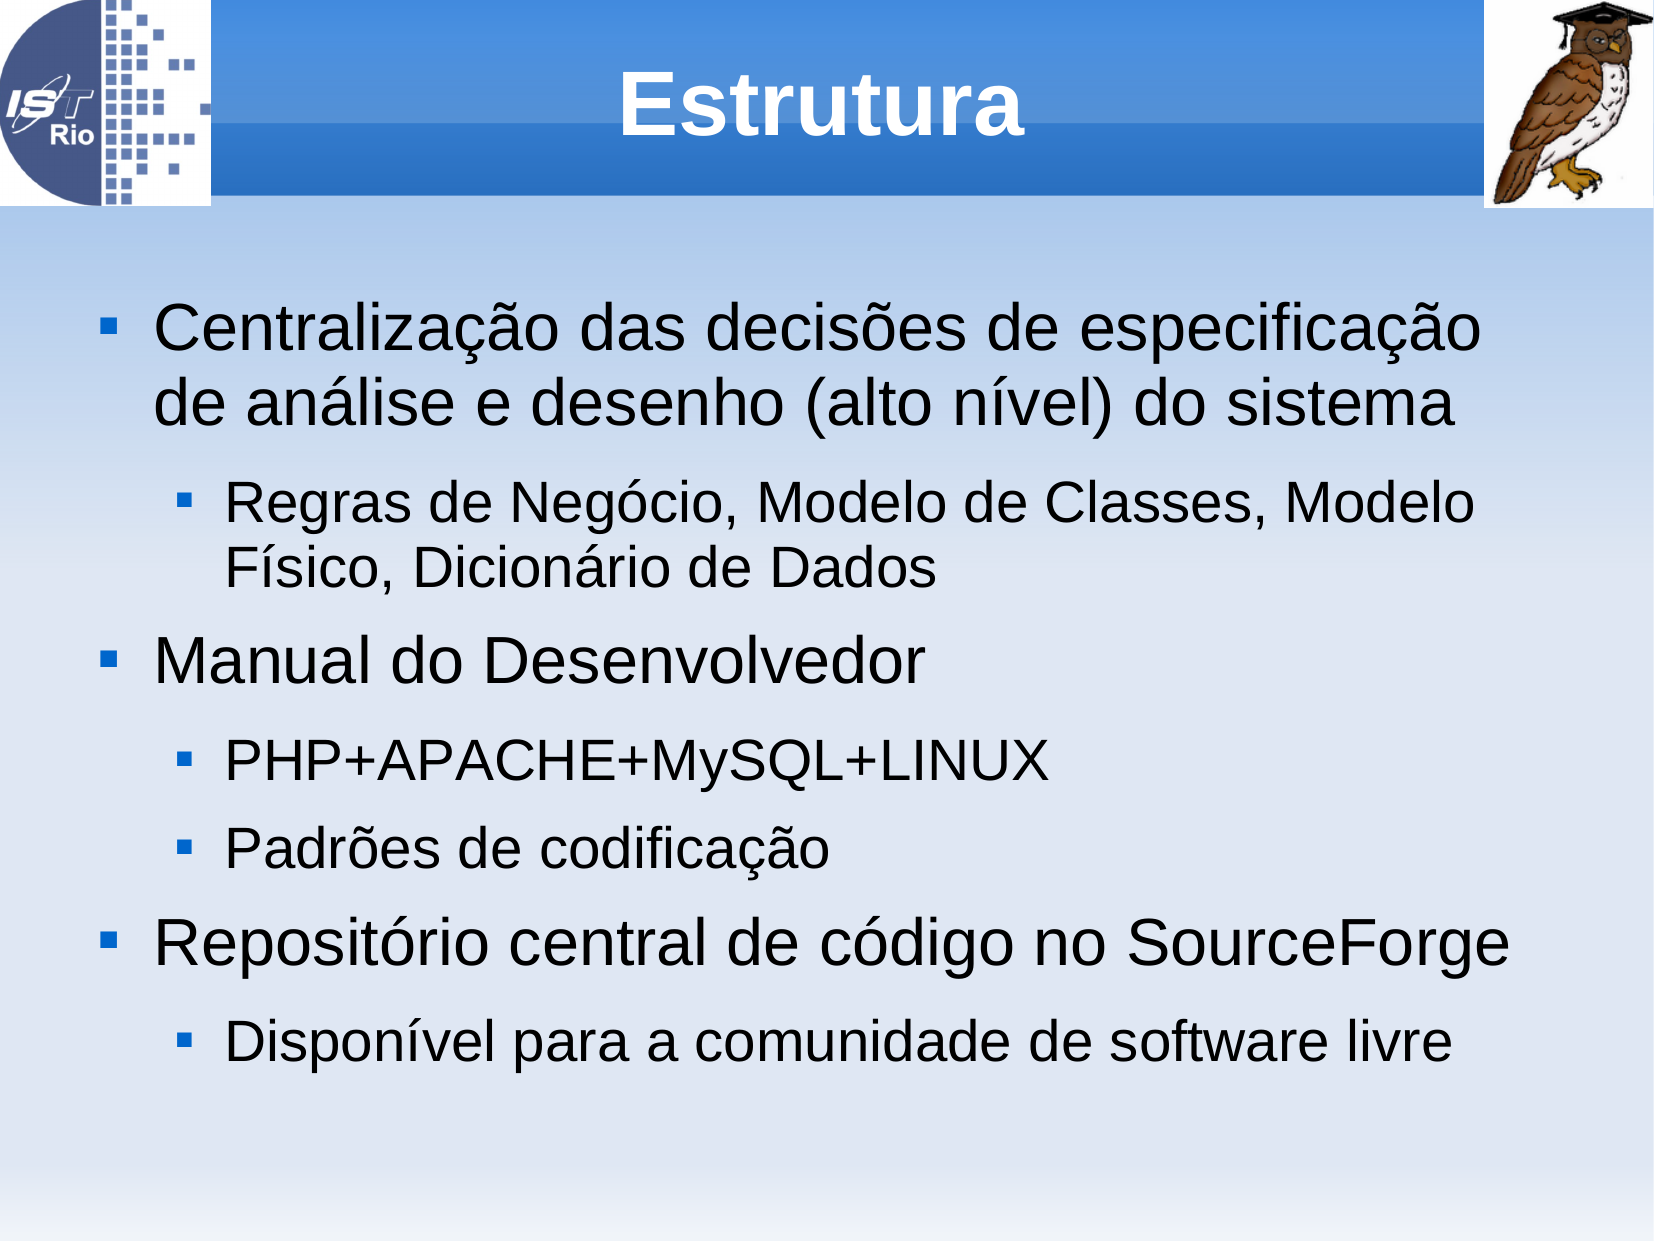

# Estrutura
Centralização das decisões de especificação de análise e desenho (alto nível) do sistema
Regras de Negócio, Modelo de Classes, Modelo Físico, Dicionário de Dados
Manual do Desenvolvedor
PHP+APACHE+MySQL+LINUX
Padrões de codificação
Repositório central de código no SourceForge
Disponível para a comunidade de software livre